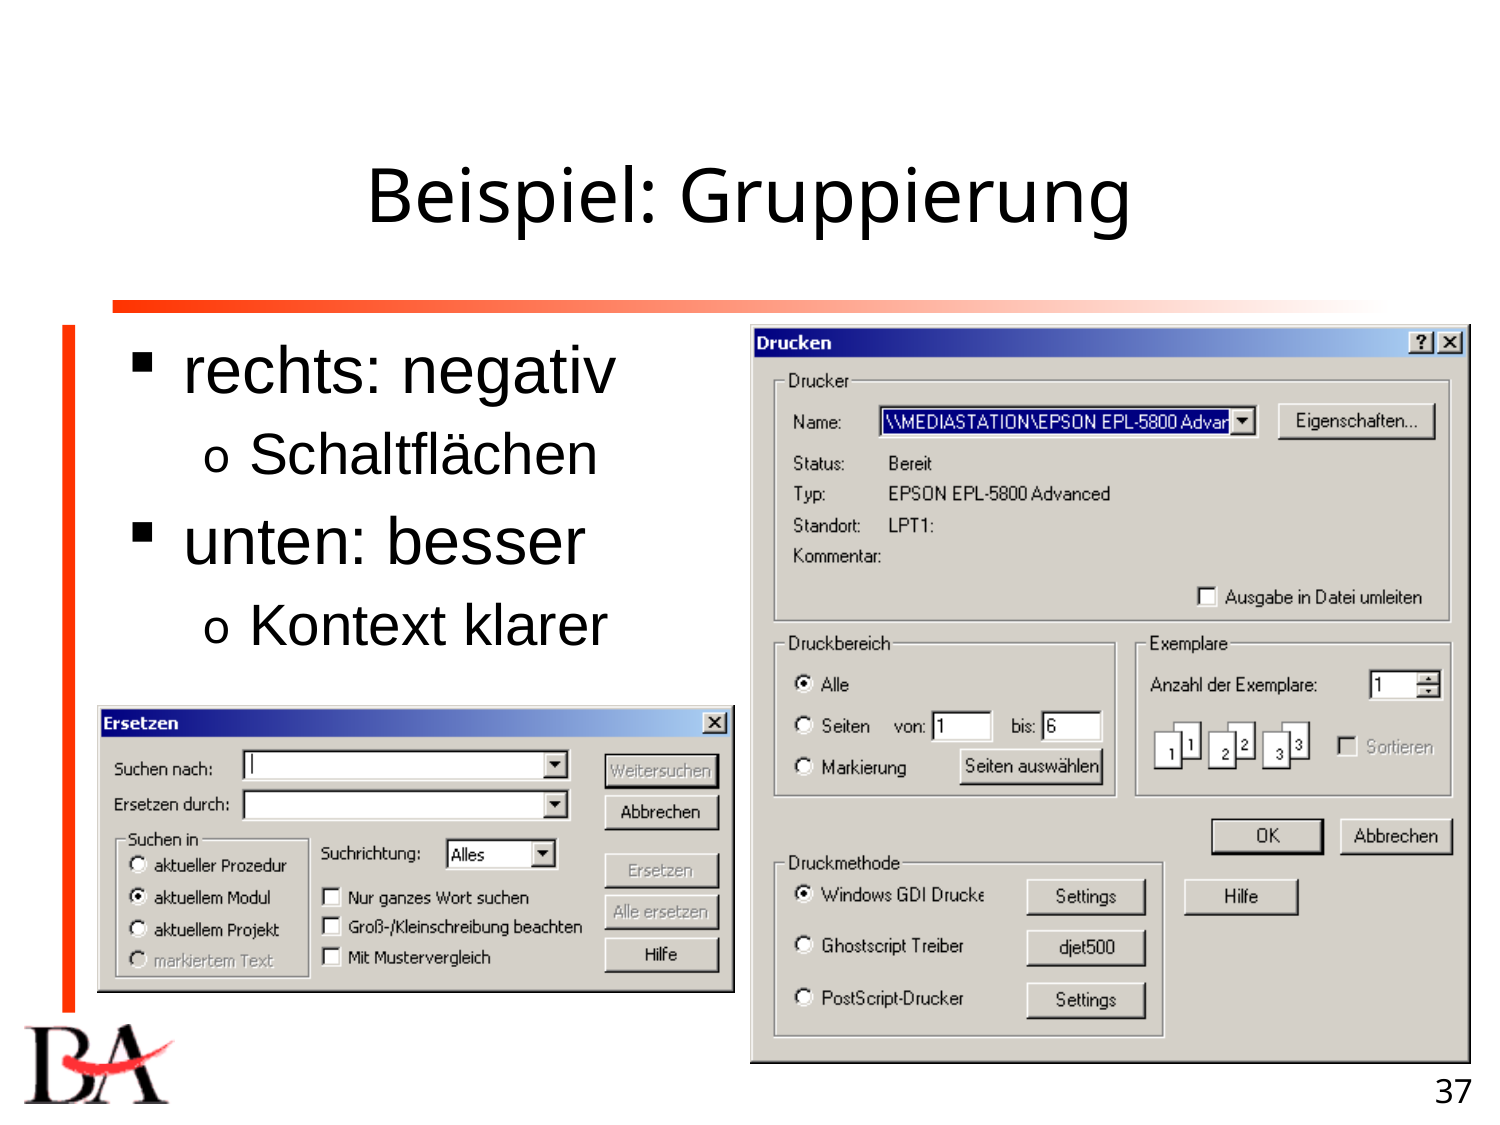

# Beispiel: Gruppierung
rechts: negativ
Schaltflächen
unten: besser
Kontext klarer